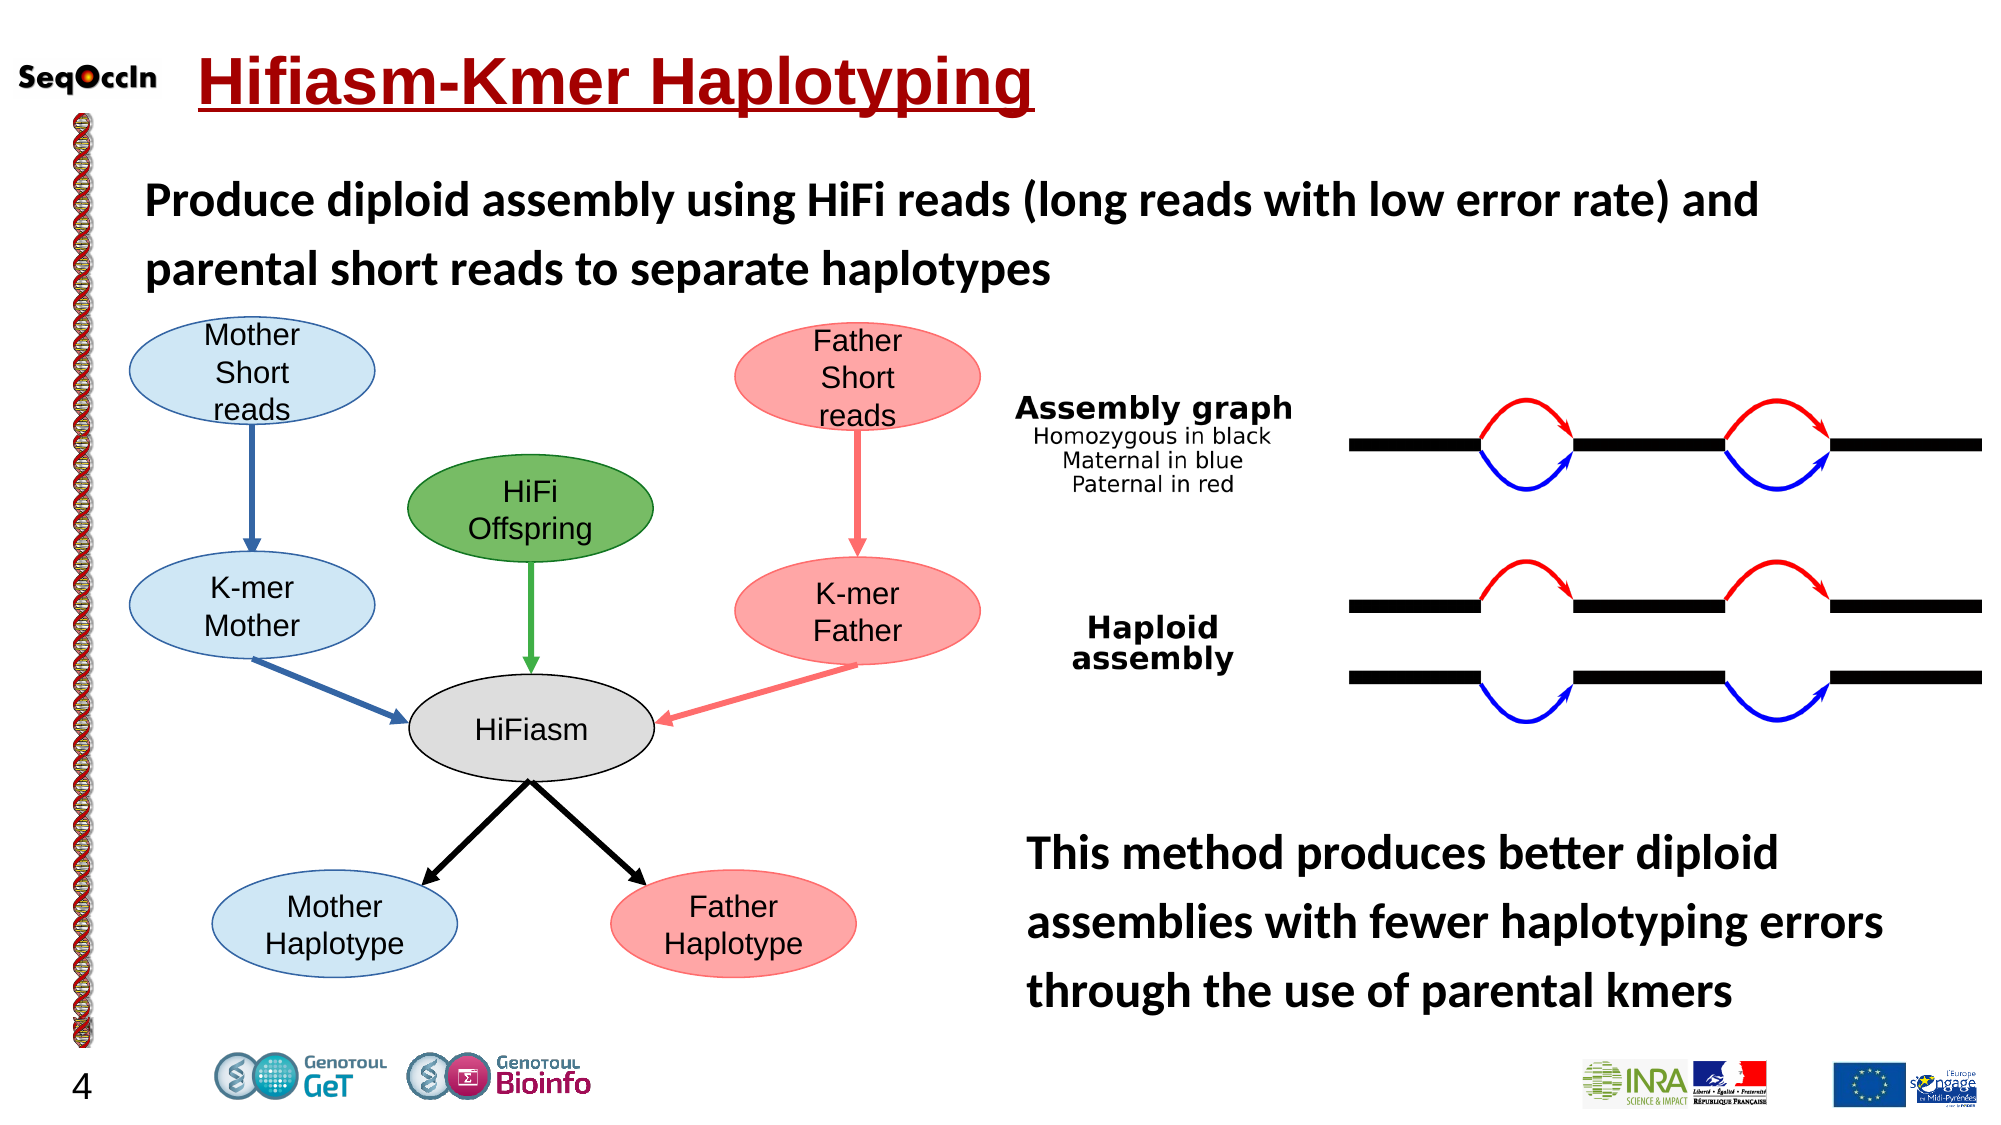

Hifiasm-Kmer Haplotyping
Produce diploid assembly using HiFi reads (long reads with low error rate) and parental short reads to separate haplotypes
Mother
Short reads
Father
Short reads
HiFi
Offspring
K-mer
Mother
K-mer
Father
HiFiasm
This method produces better diploid assemblies with fewer haplotyping errors through the use of parental kmers
Mother
Haplotype
Father
Haplotype